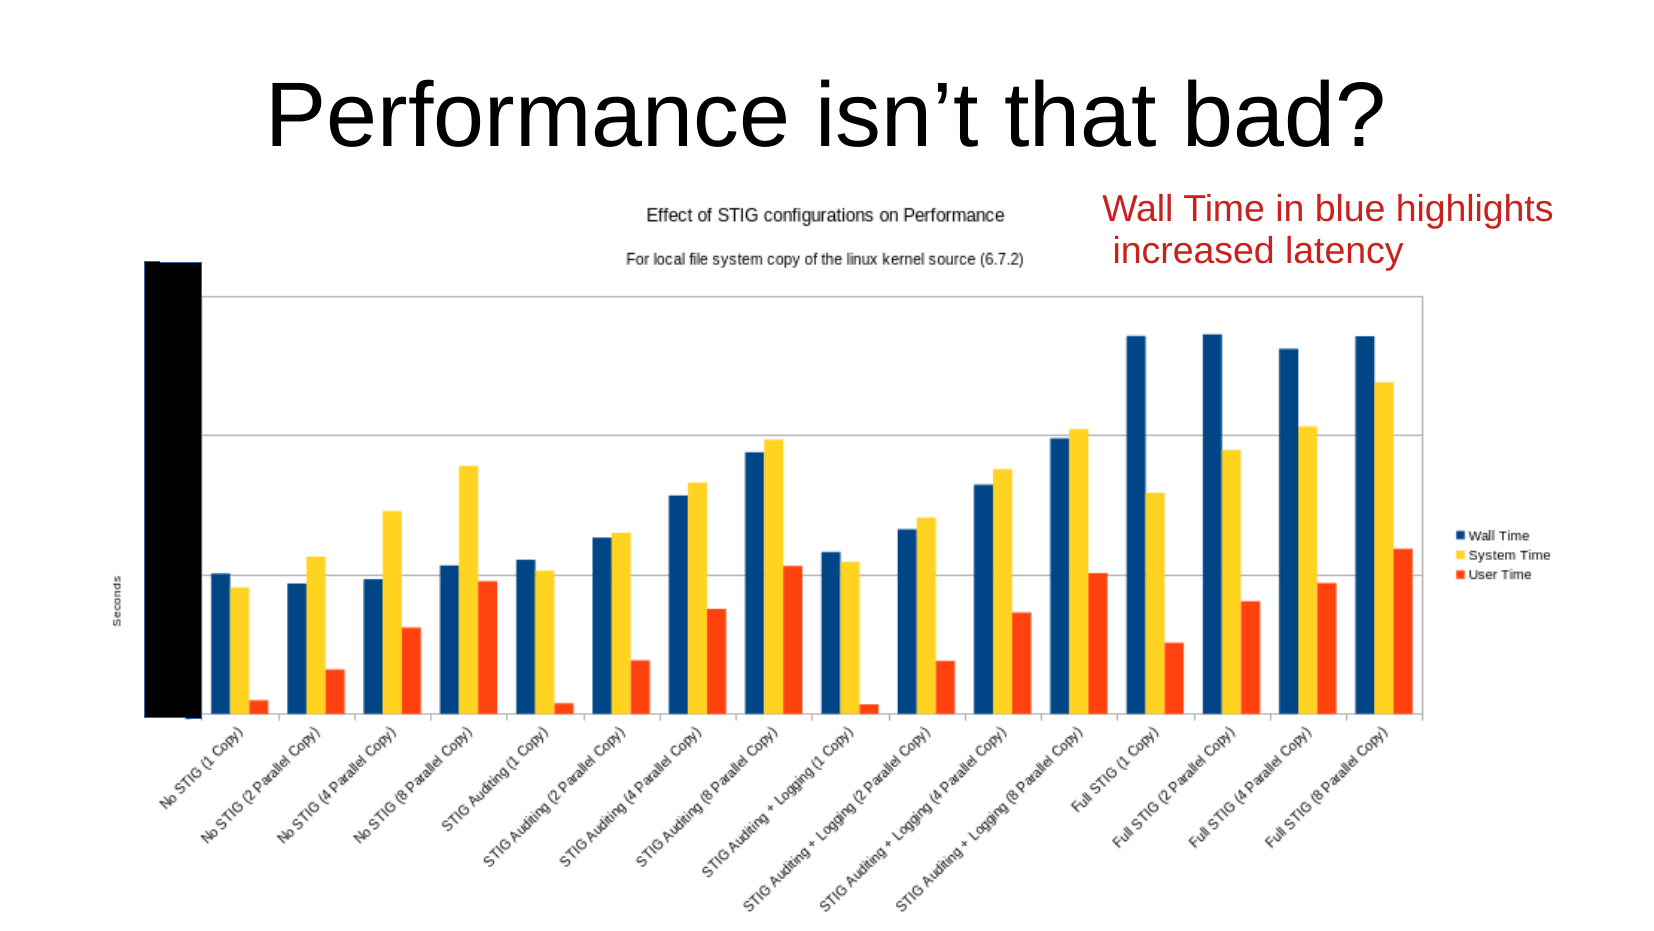

# Performance isn’t that bad?
Wall Time in blue highlights increased latency